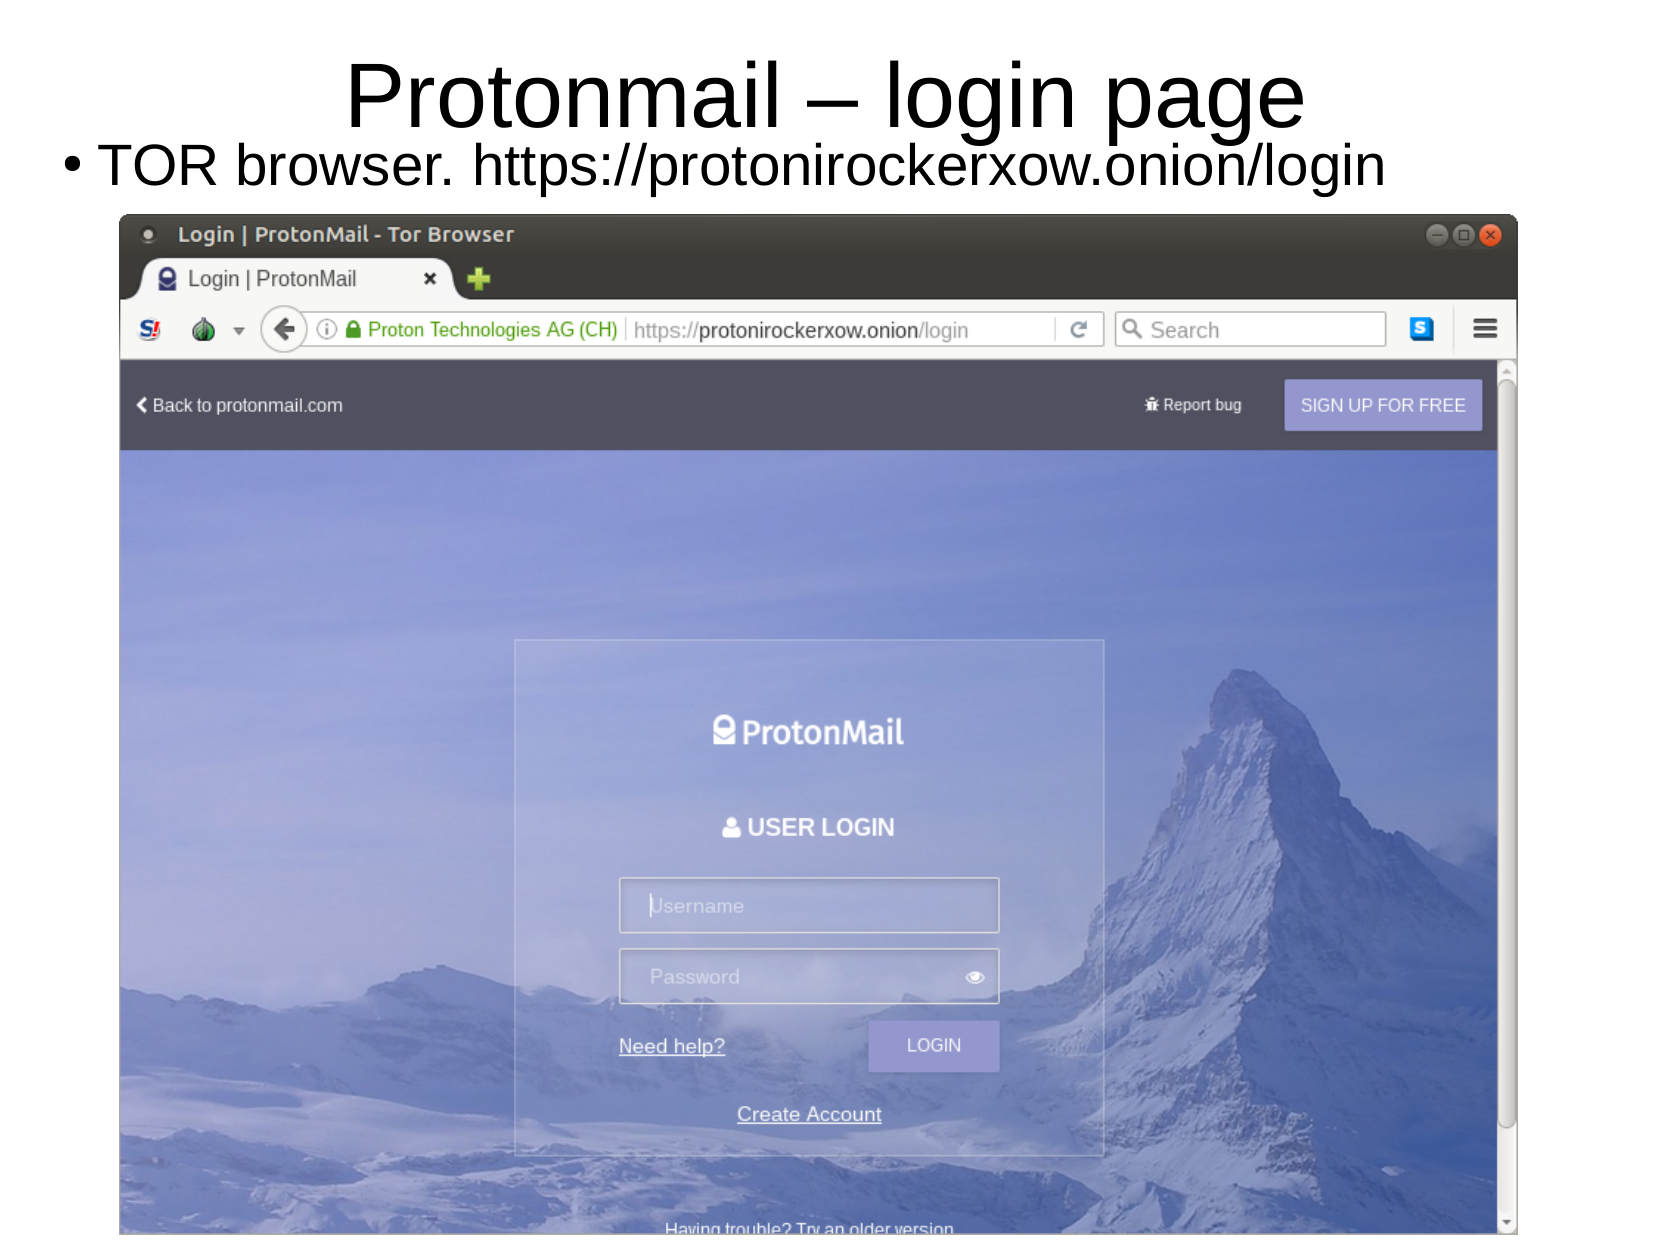

# Protonmail – login page
TOR browser. https://protonirockerxow.onion/login